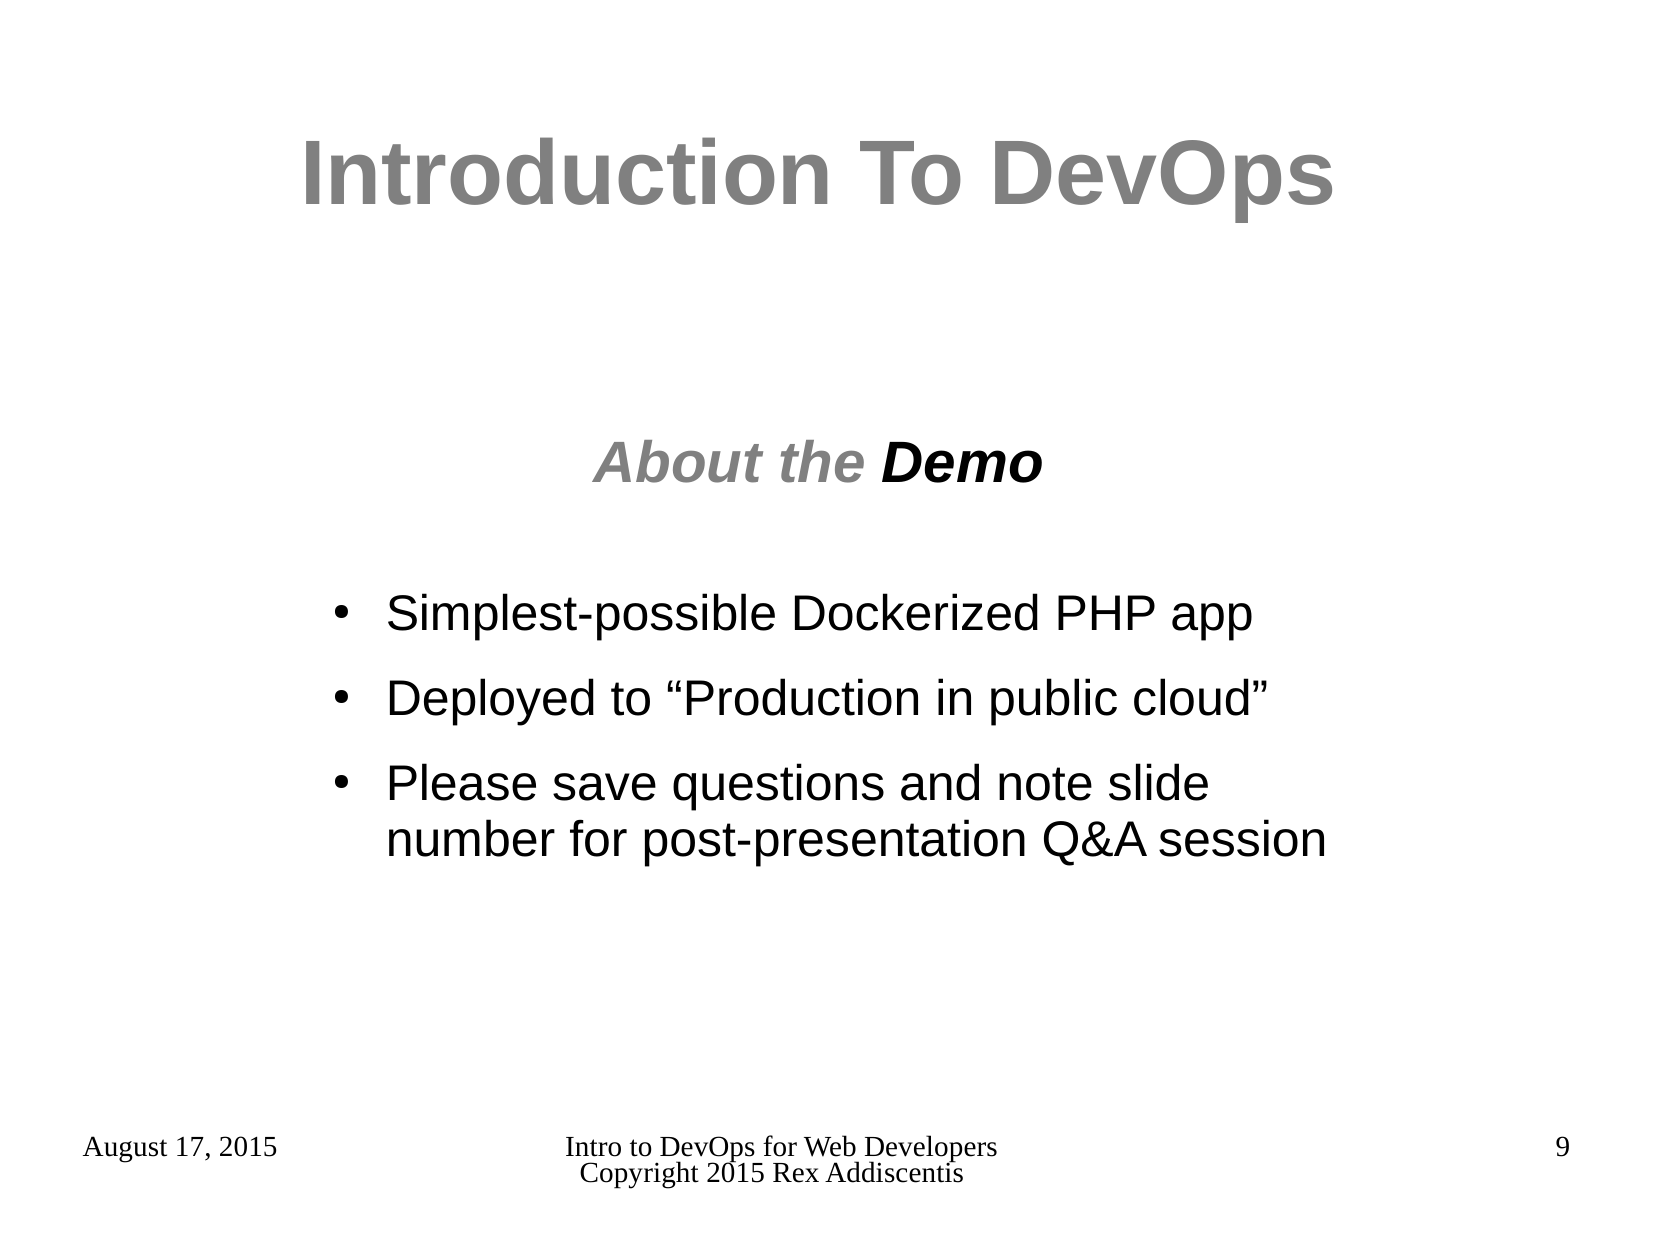

# Introduction To DevOps About the Demo
Simplest-possible Dockerized PHP app
Deployed to “Production in public cloud”
Please save questions and note slide number for post-presentation Q&A session
August 17, 2015
Intro to DevOps for Web Developers Copyright 2015 Rex Addiscentis
9